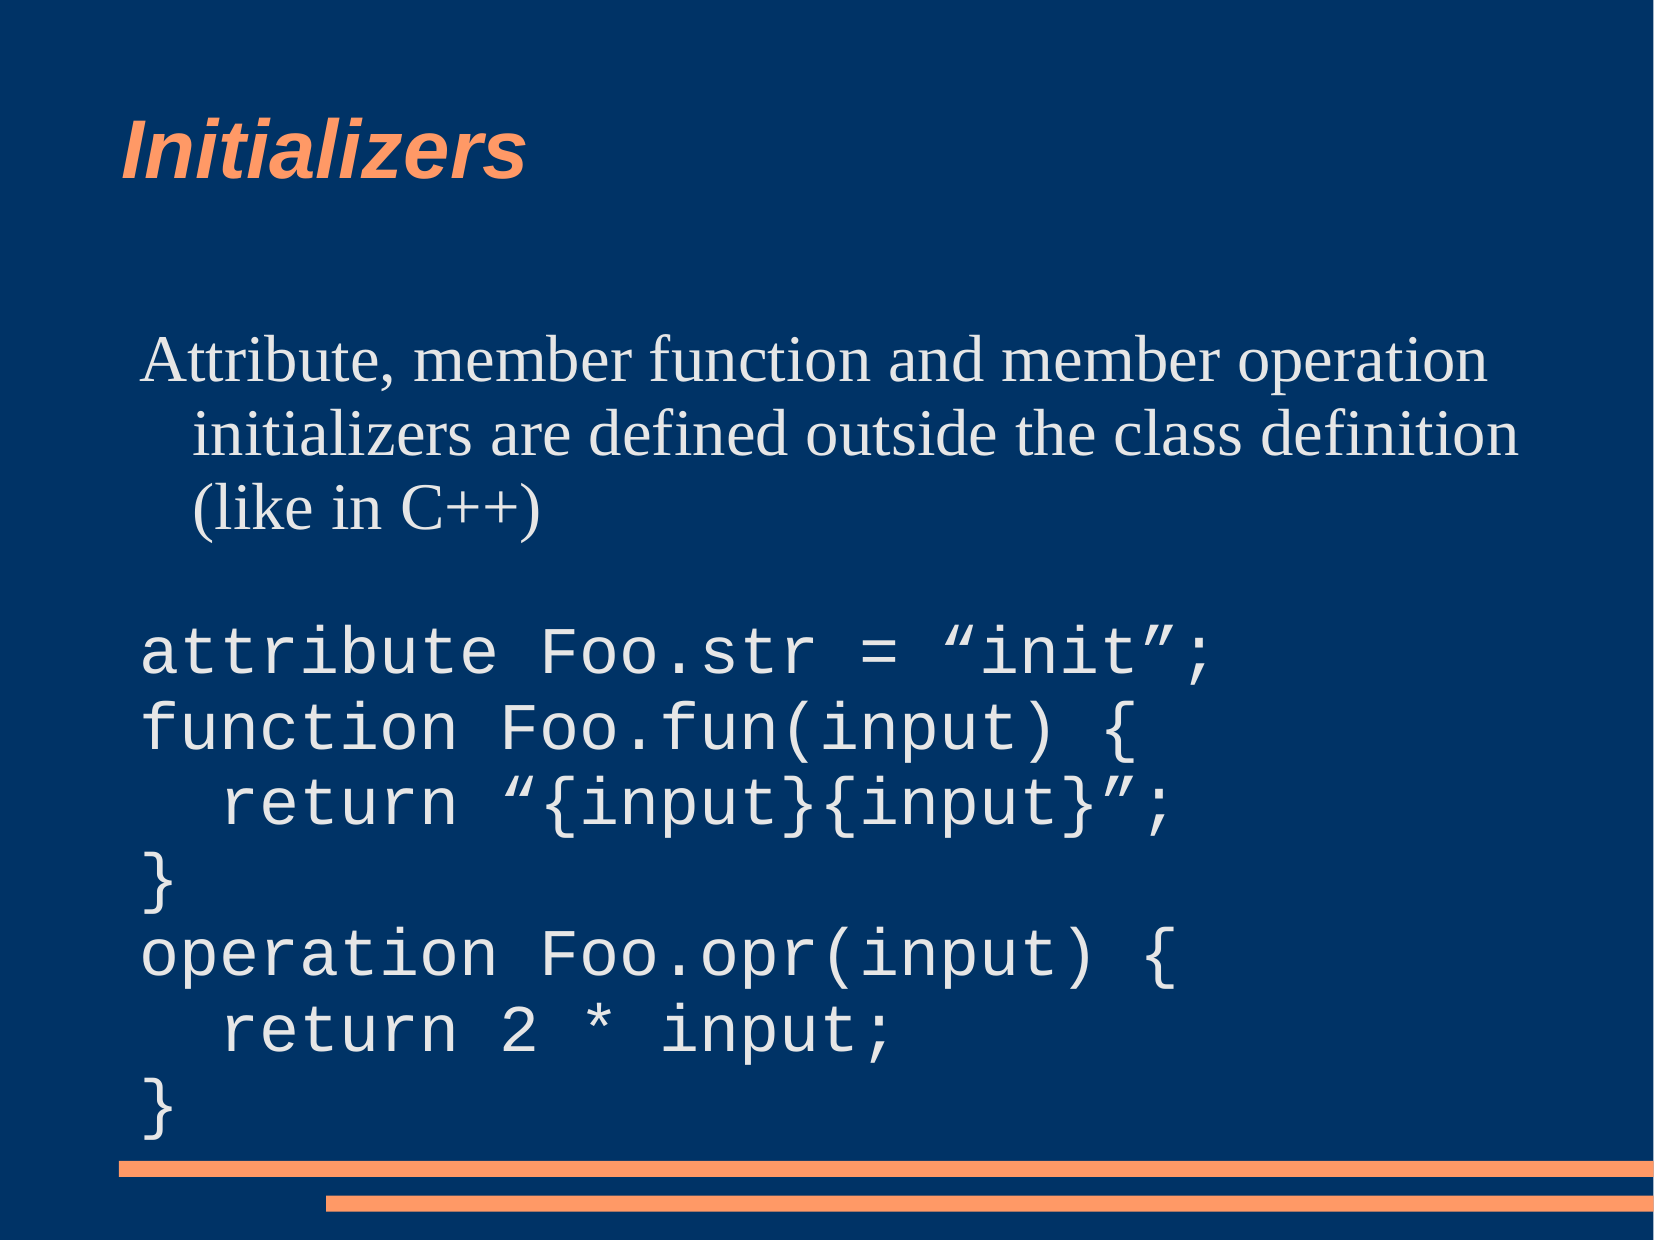

# Initializers
Attribute, member function and member operation initializers are defined outside the class definition (like in C++)
attribute Foo.str = “init”;
function Foo.fun(input) {
 return “{input}{input}”;
}
operation Foo.opr(input) {
 return 2 * input;
}